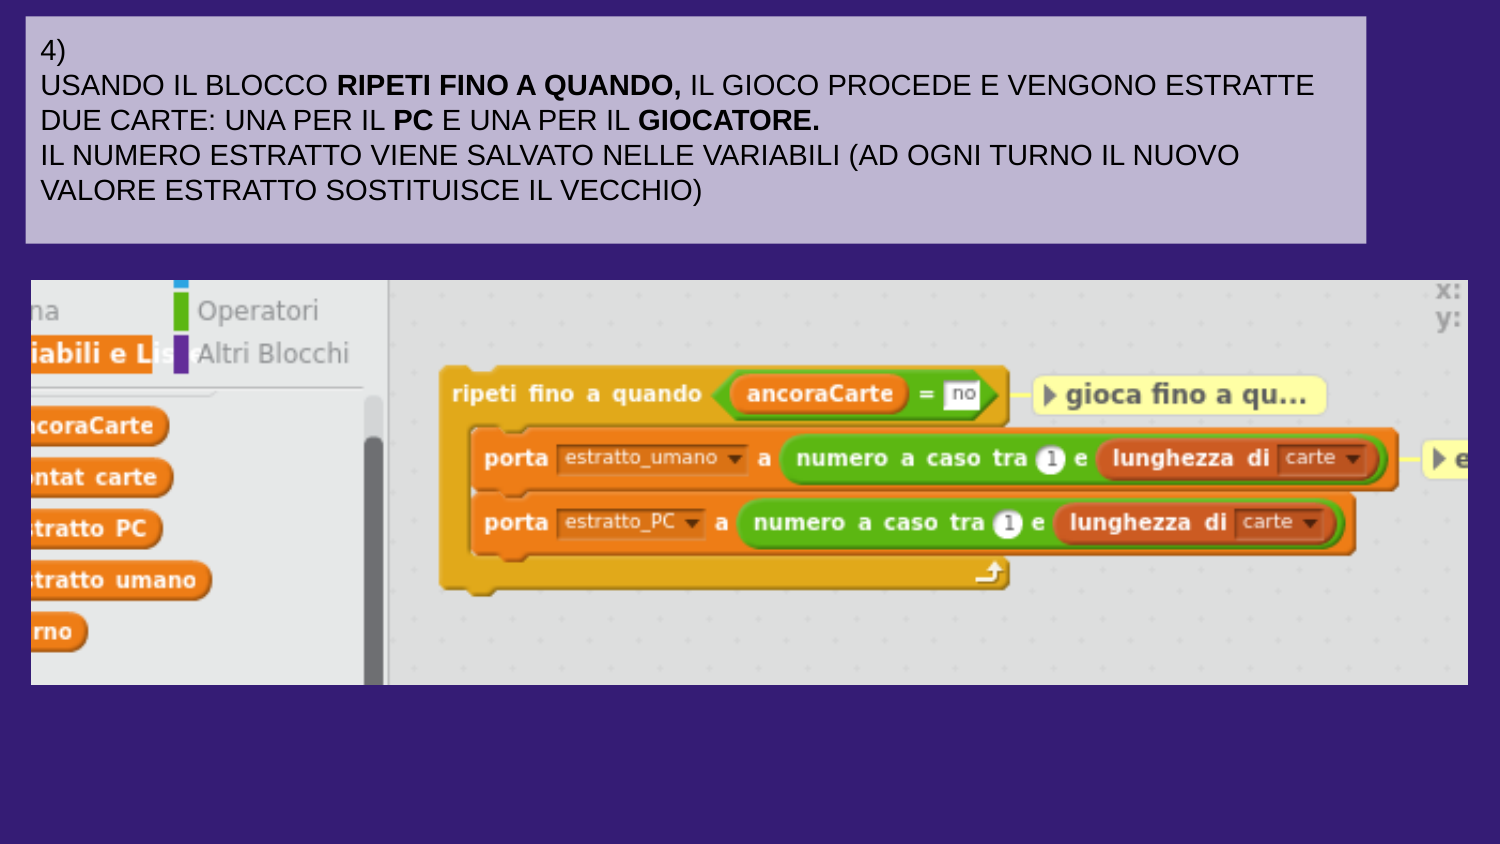

4)
USANDO IL BLOCCO RIPETI FINO A QUANDO, IL GIOCO PROCEDE E VENGONO ESTRATTE DUE CARTE: UNA PER IL PC E UNA PER IL GIOCATORE.
IL NUMERO ESTRATTO VIENE SALVATO NELLE VARIABILI (AD OGNI TURNO IL NUOVO VALORE ESTRATTO SOSTITUISCE IL VECCHIO)